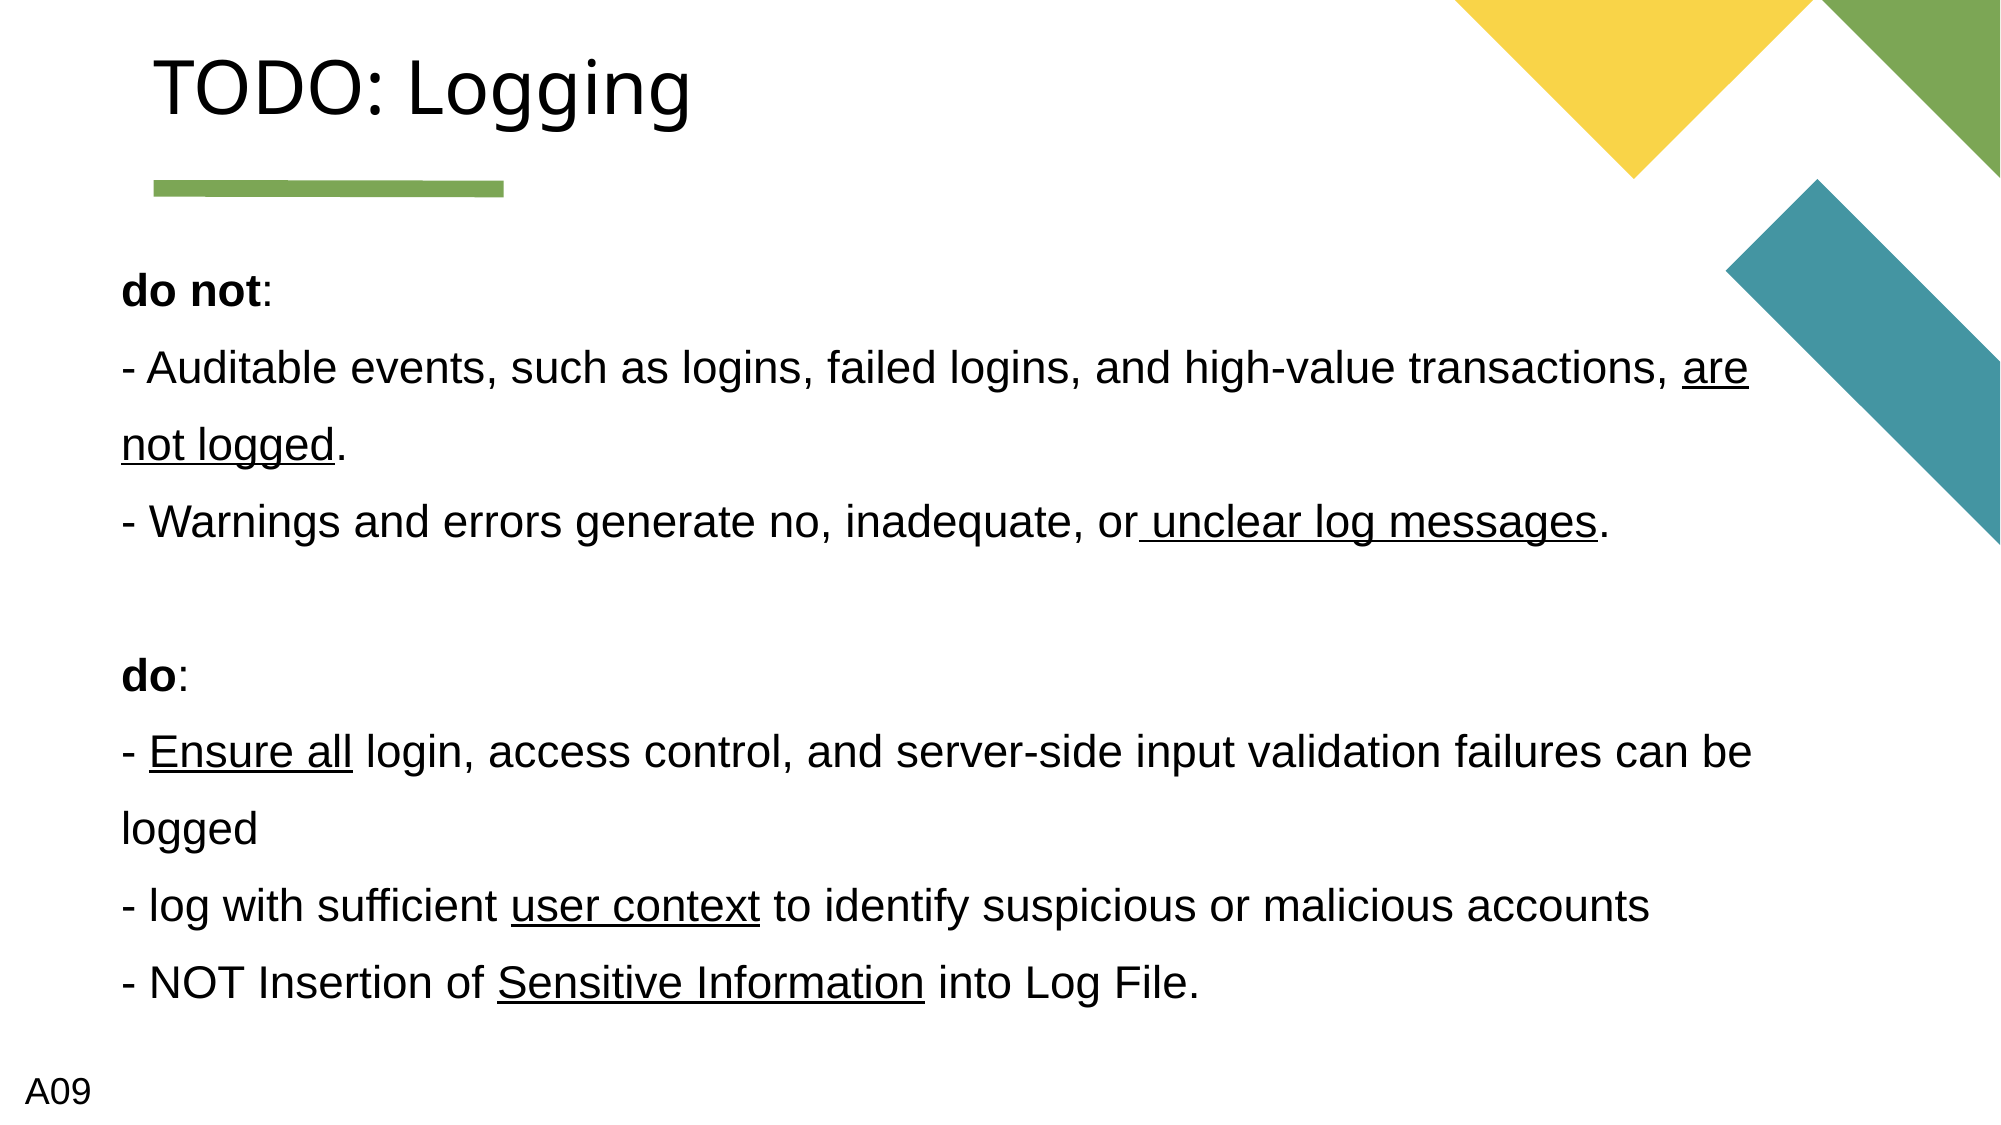

# TODO: Logging
do not:
- Auditable events, such as logins, failed logins, and high-value transactions, are not logged.
- Warnings and errors generate no, inadequate, or unclear log messages.
do:
- Ensure all login, access control, and server-side input validation failures can be logged
- log with sufficient user context to identify suspicious or malicious accounts
- NOT Insertion of Sensitive Information into Log File.
A09